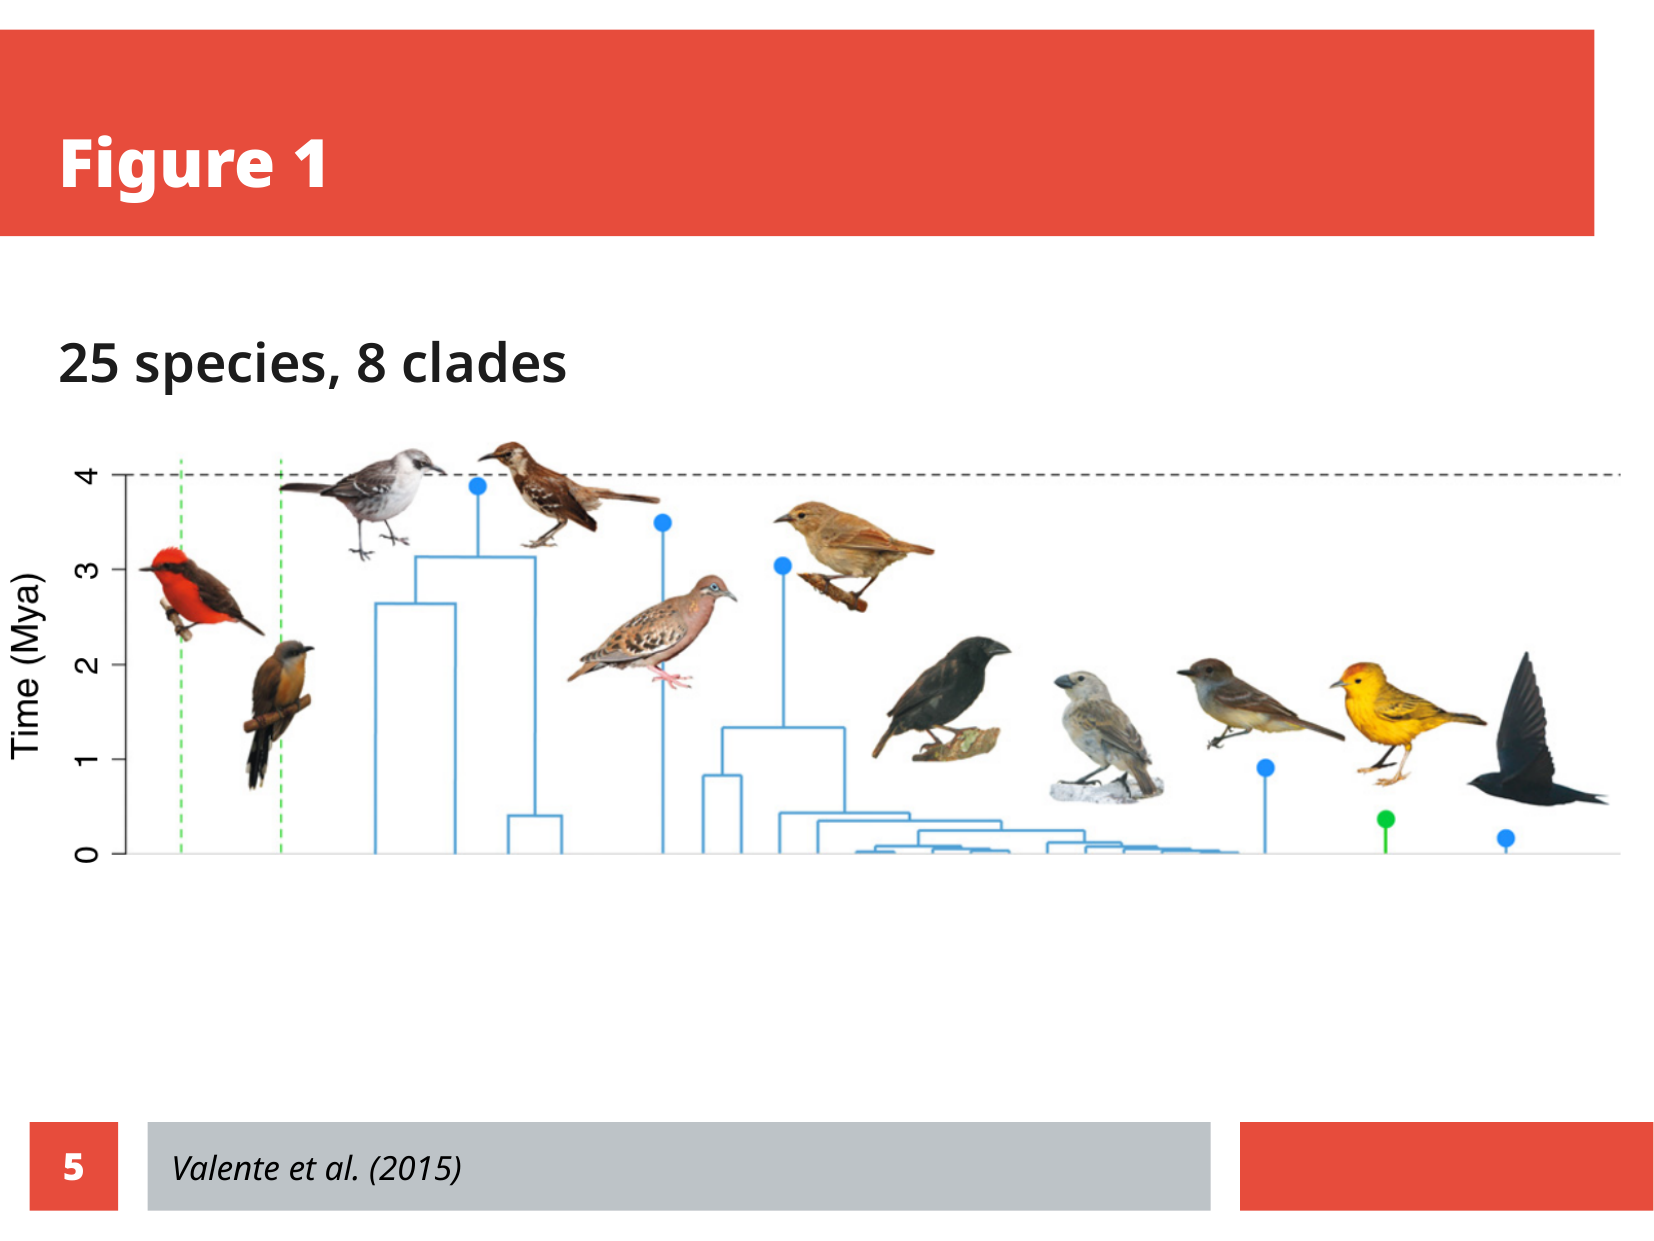

# Figure 1
25 species, 8 clades
5
Valente et al. (2015)